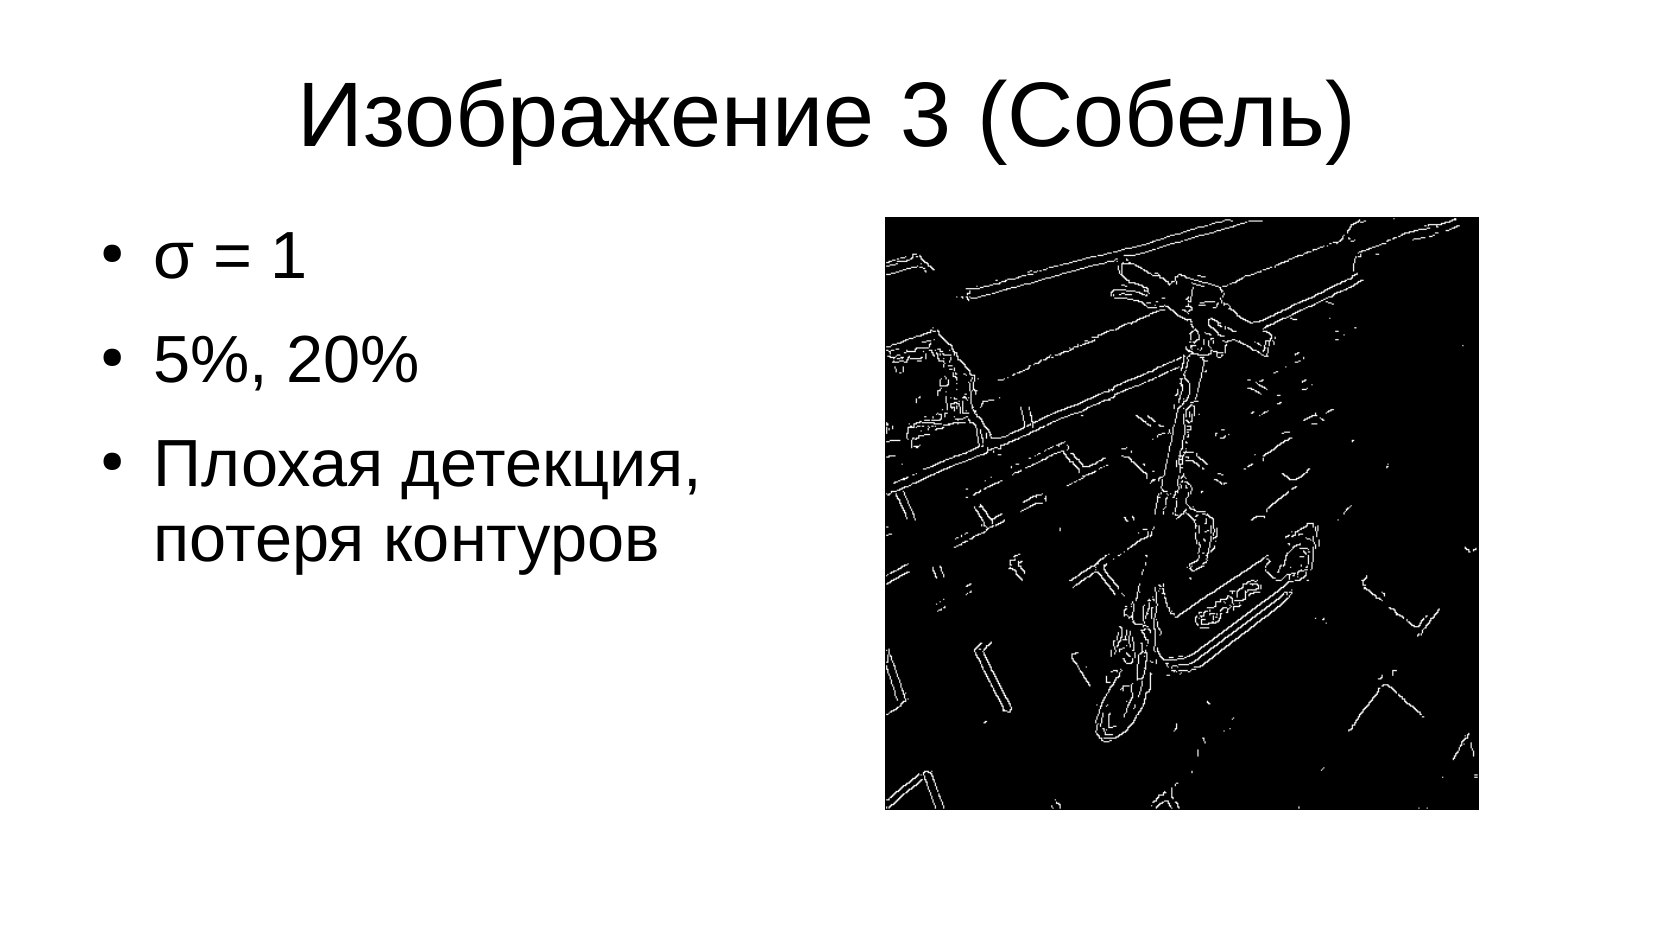

# Изображение 3 (Собель)
σ = 1
5%, 20%
Плохая детекция, потеря контуров